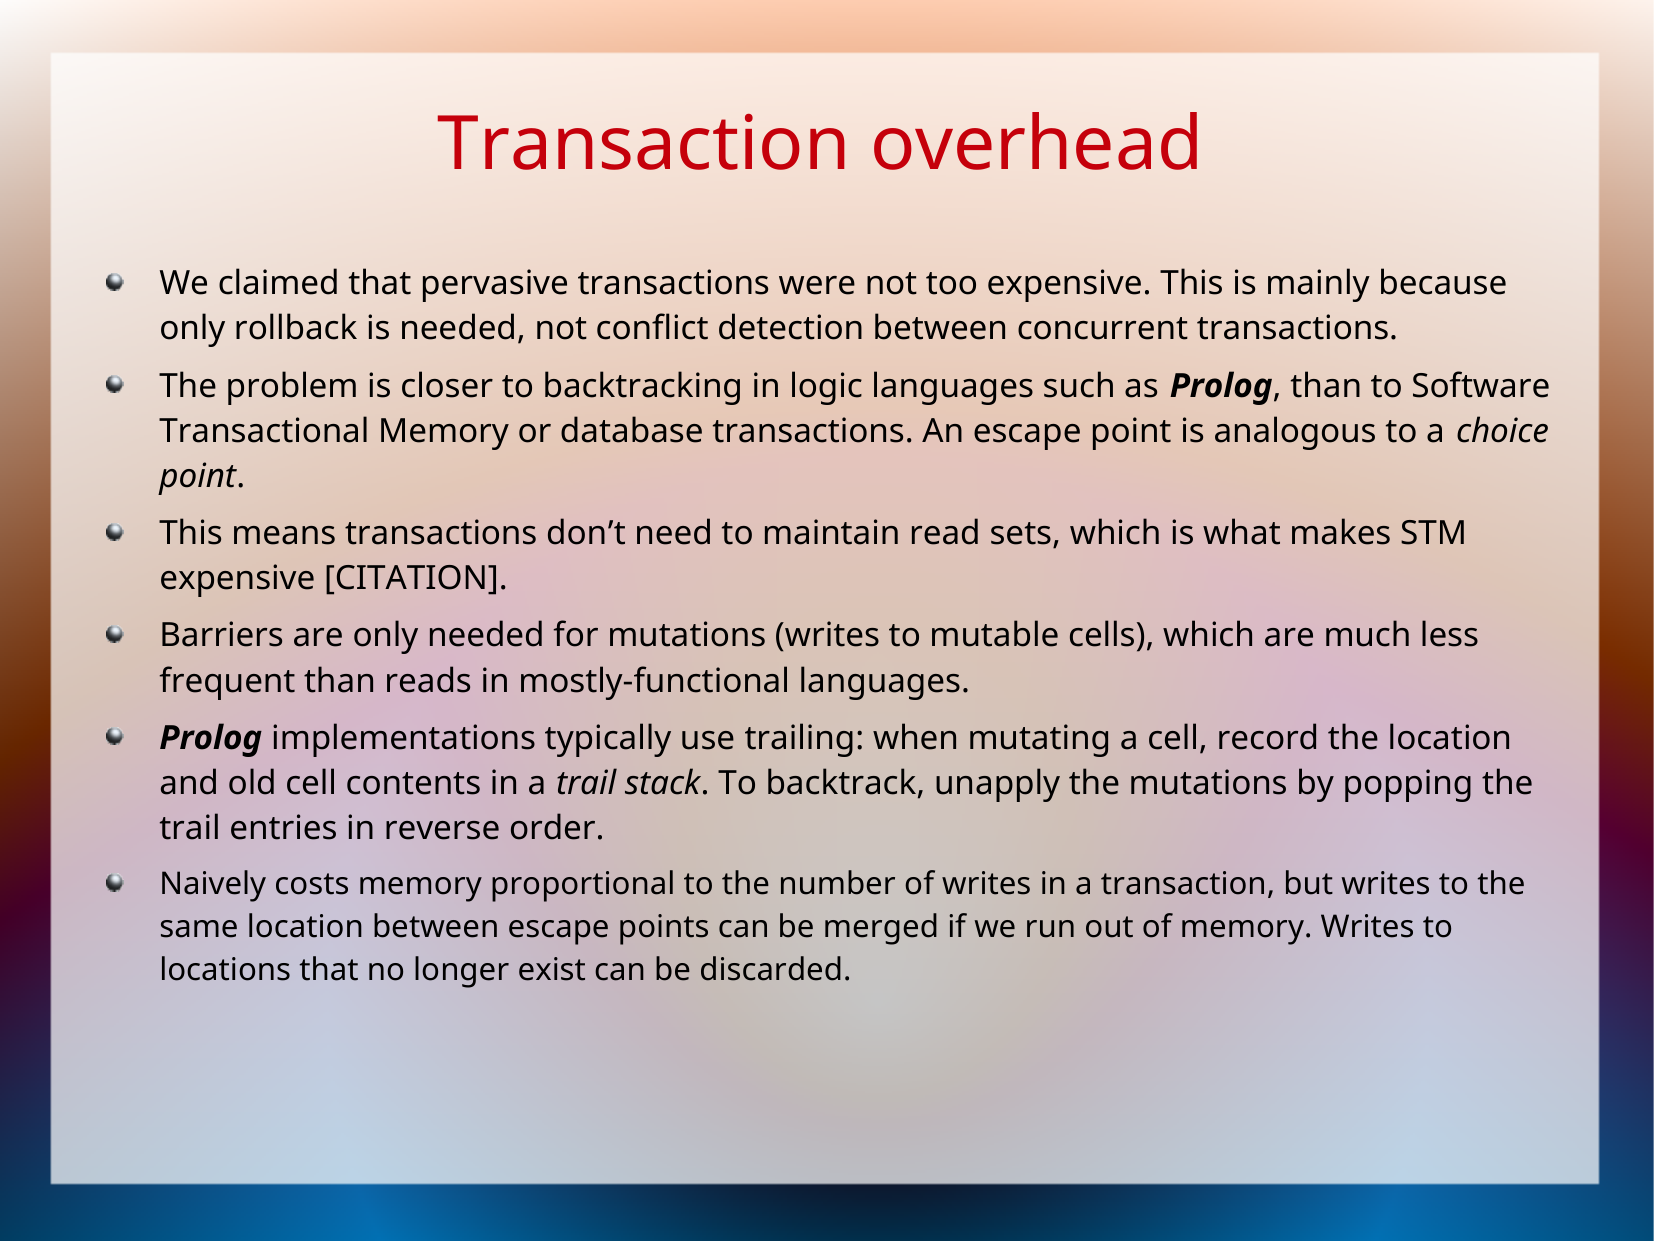

# Transaction overhead
We claimed that pervasive transactions were not too expensive. This is mainly because only rollback is needed, not conflict detection between concurrent transactions.
The problem is closer to backtracking in logic languages such as Prolog, than to Software Transactional Memory or database transactions. An escape point is analogous to a choice point.
This means transactions don’t need to maintain read sets, which is what makes STM expensive [CITATION].
Barriers are only needed for mutations (writes to mutable cells), which are much less frequent than reads in mostly-functional languages.
Prolog implementations typically use trailing: when mutating a cell, record the location and old cell contents in a trail stack. To backtrack, unapply the mutations by popping the trail entries in reverse order.
Naively costs memory proportional to the number of writes in a transaction, but writes to the same location between escape points can be merged if we run out of memory. Writes to locations that no longer exist can be discarded.